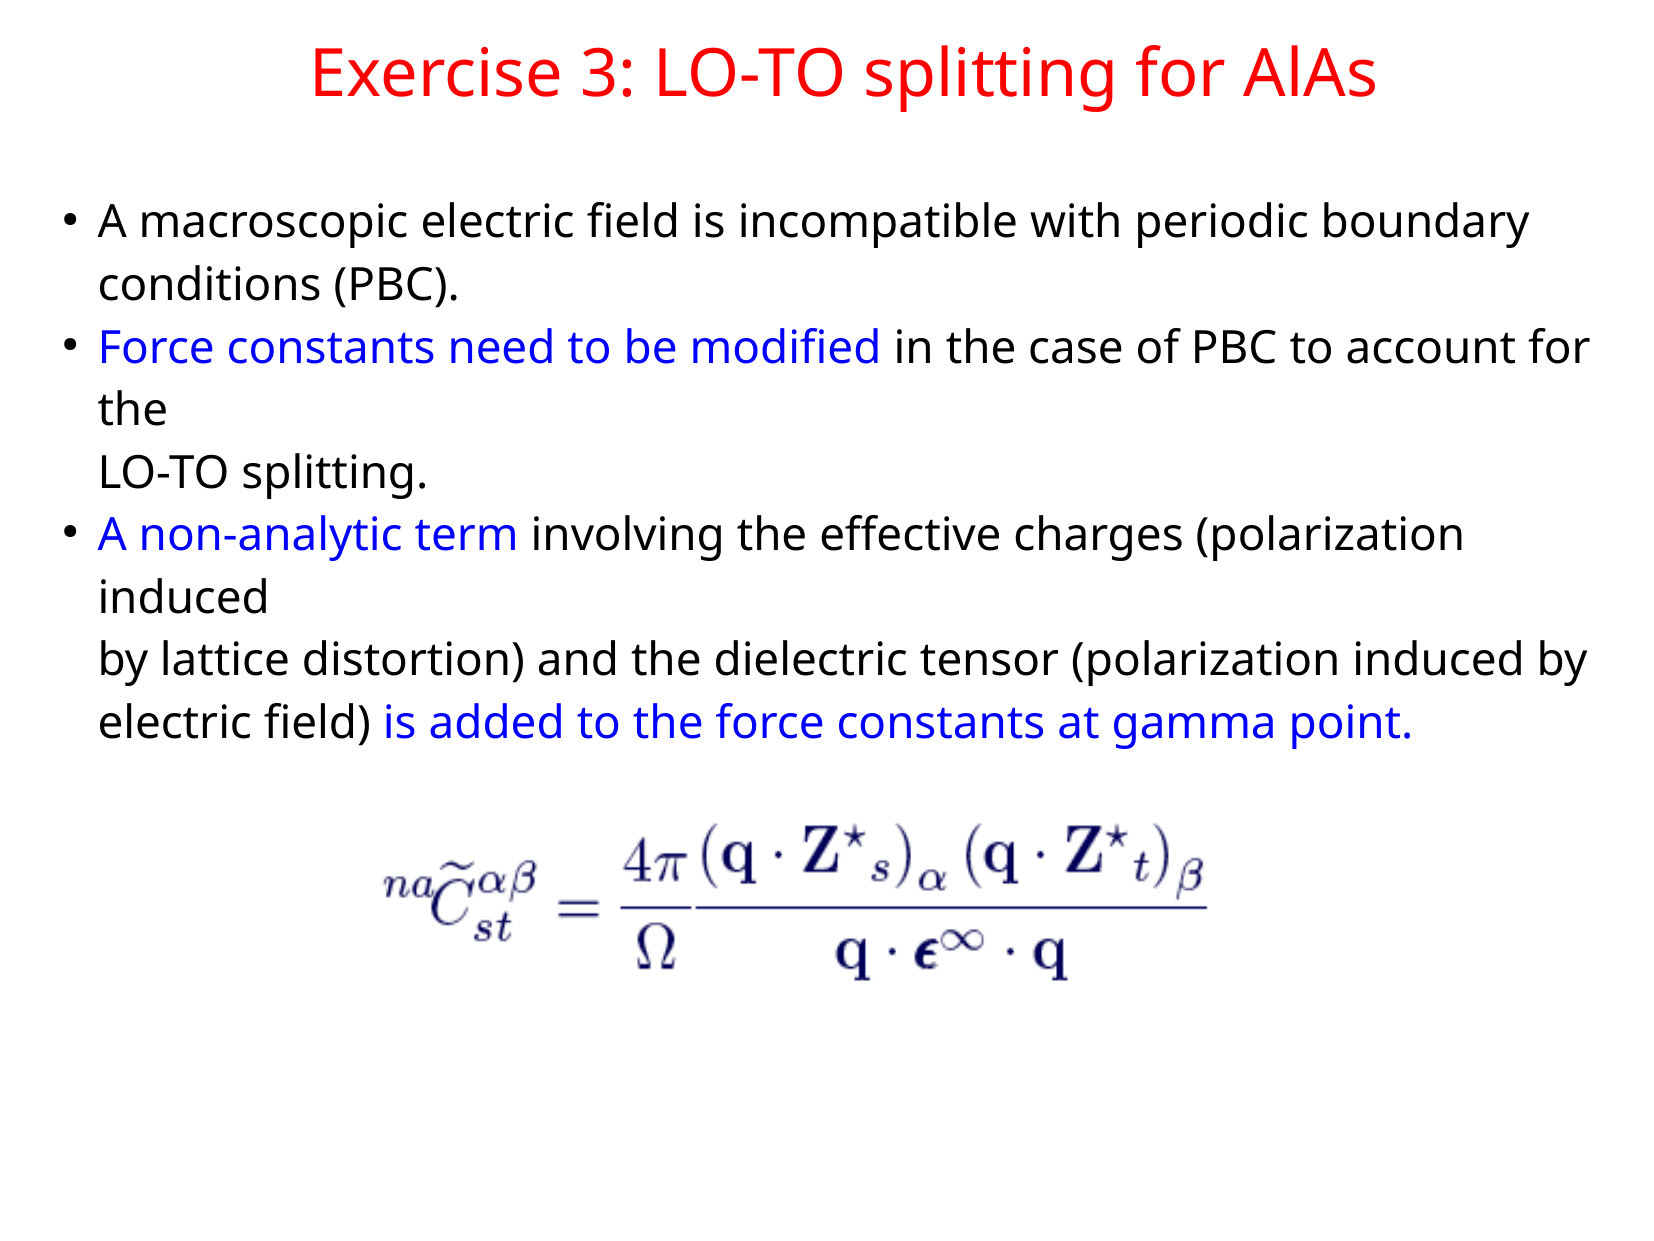

# Exercise 3: LO-TO splitting for AlAs
A macroscopic electric field is incompatible with periodic boundary conditions (PBC).
Force constants need to be modified in the case of PBC to account for the
LO-TO splitting.
A non-analytic term involving the effective charges (polarization induced
by lattice distortion) and the dielectric tensor (polarization induced by electric field) is added to the force constants at gamma point.